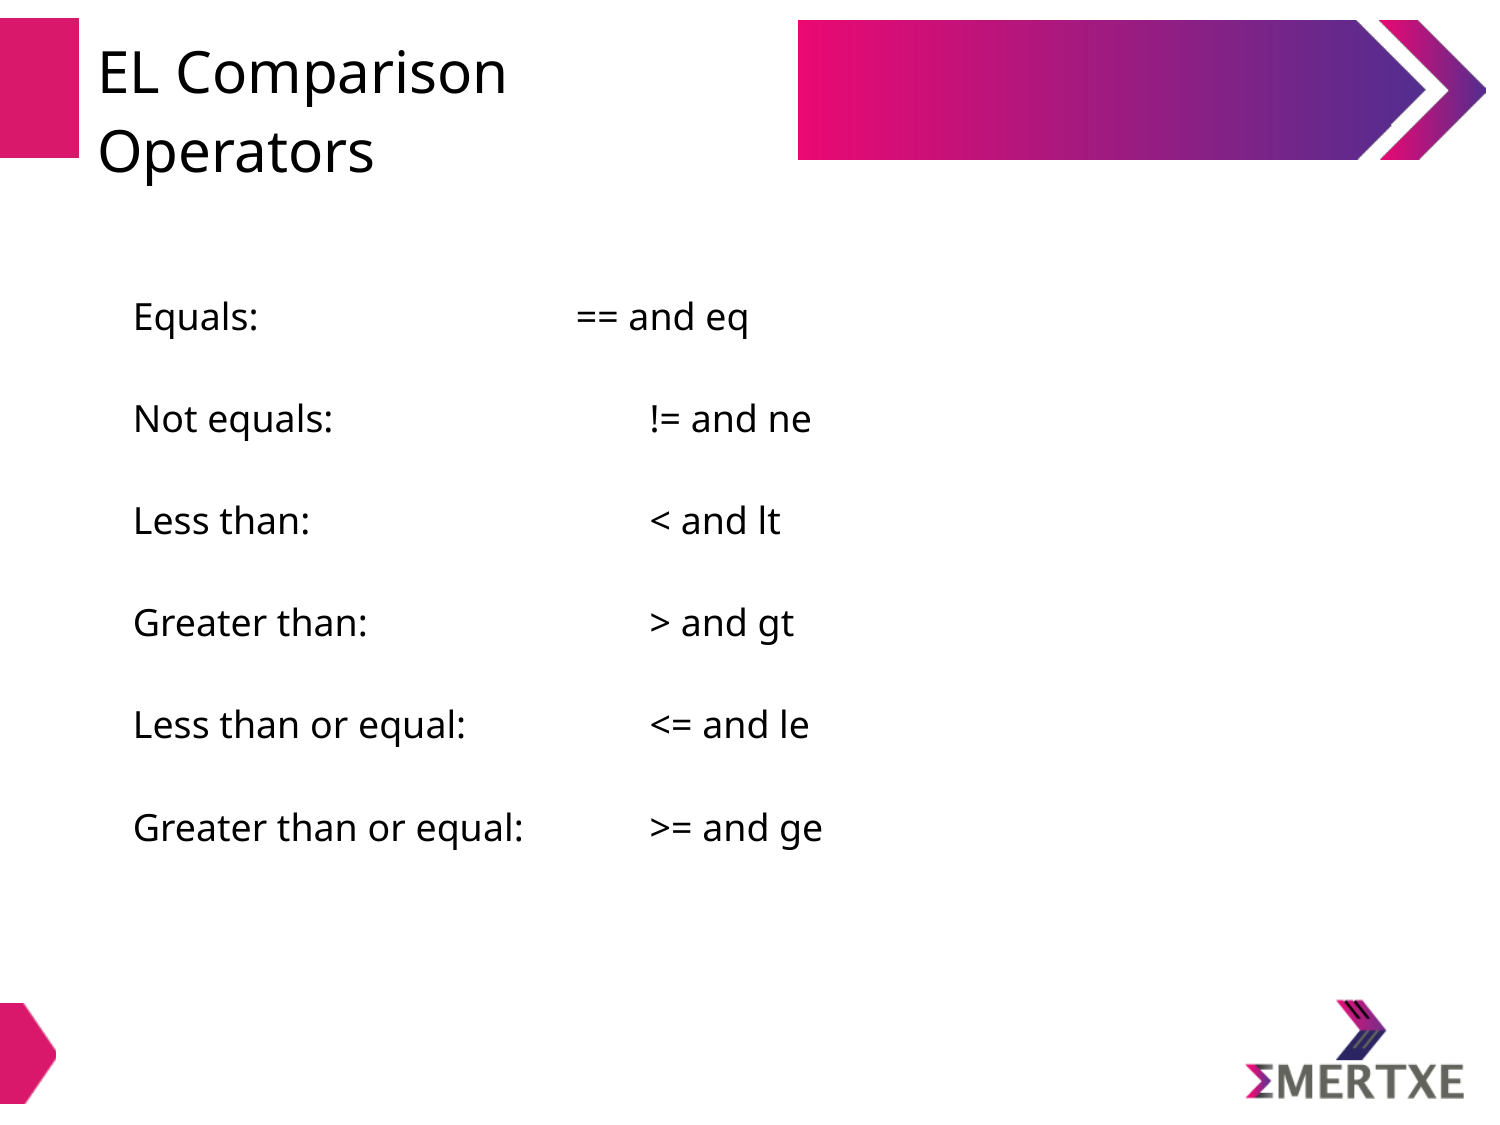

EL Comparison Operators
Equals: 					== and eq
Not equals:					!= and ne
Less than:					< and lt
Greater than:				> and gt
Less than or equal:			<= and le
Greater than or equal:		>= and ge